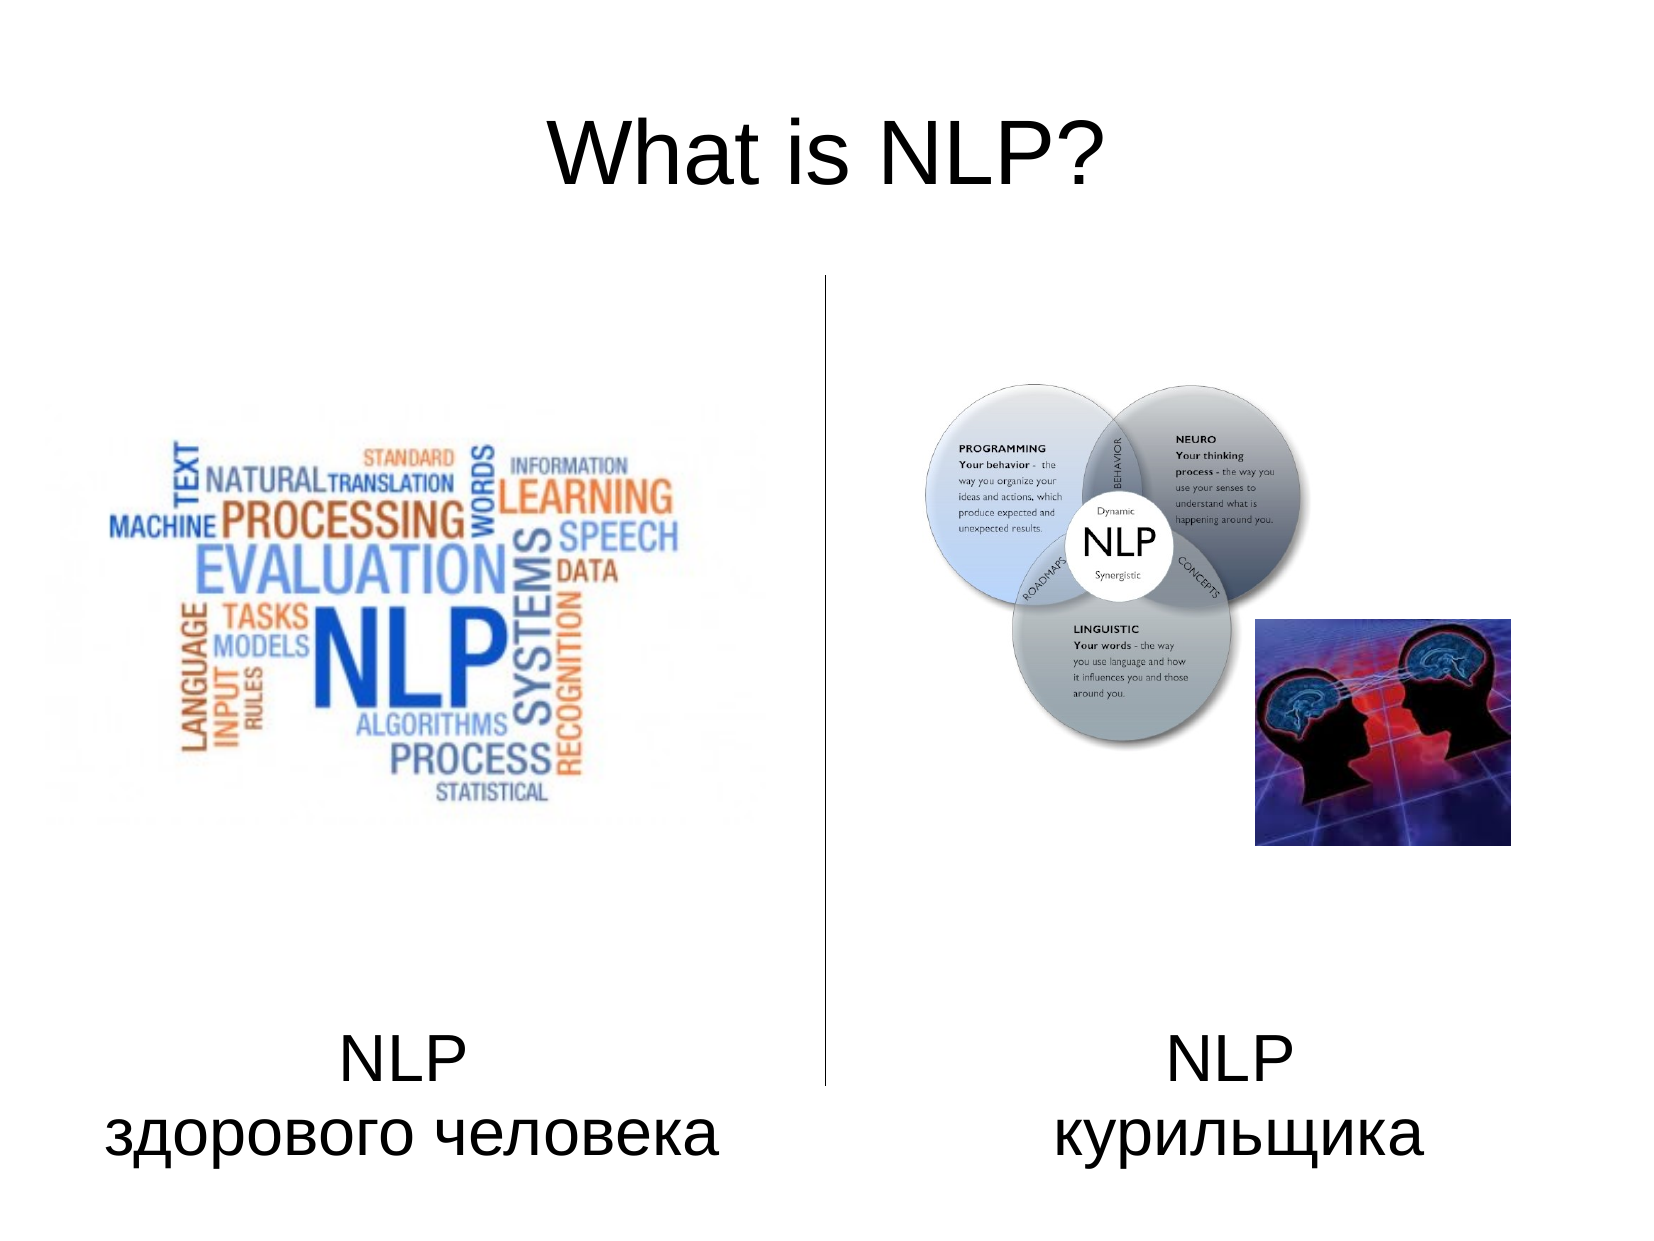

# What is NLP?
NLP
здорового человека
NLP
курильщика